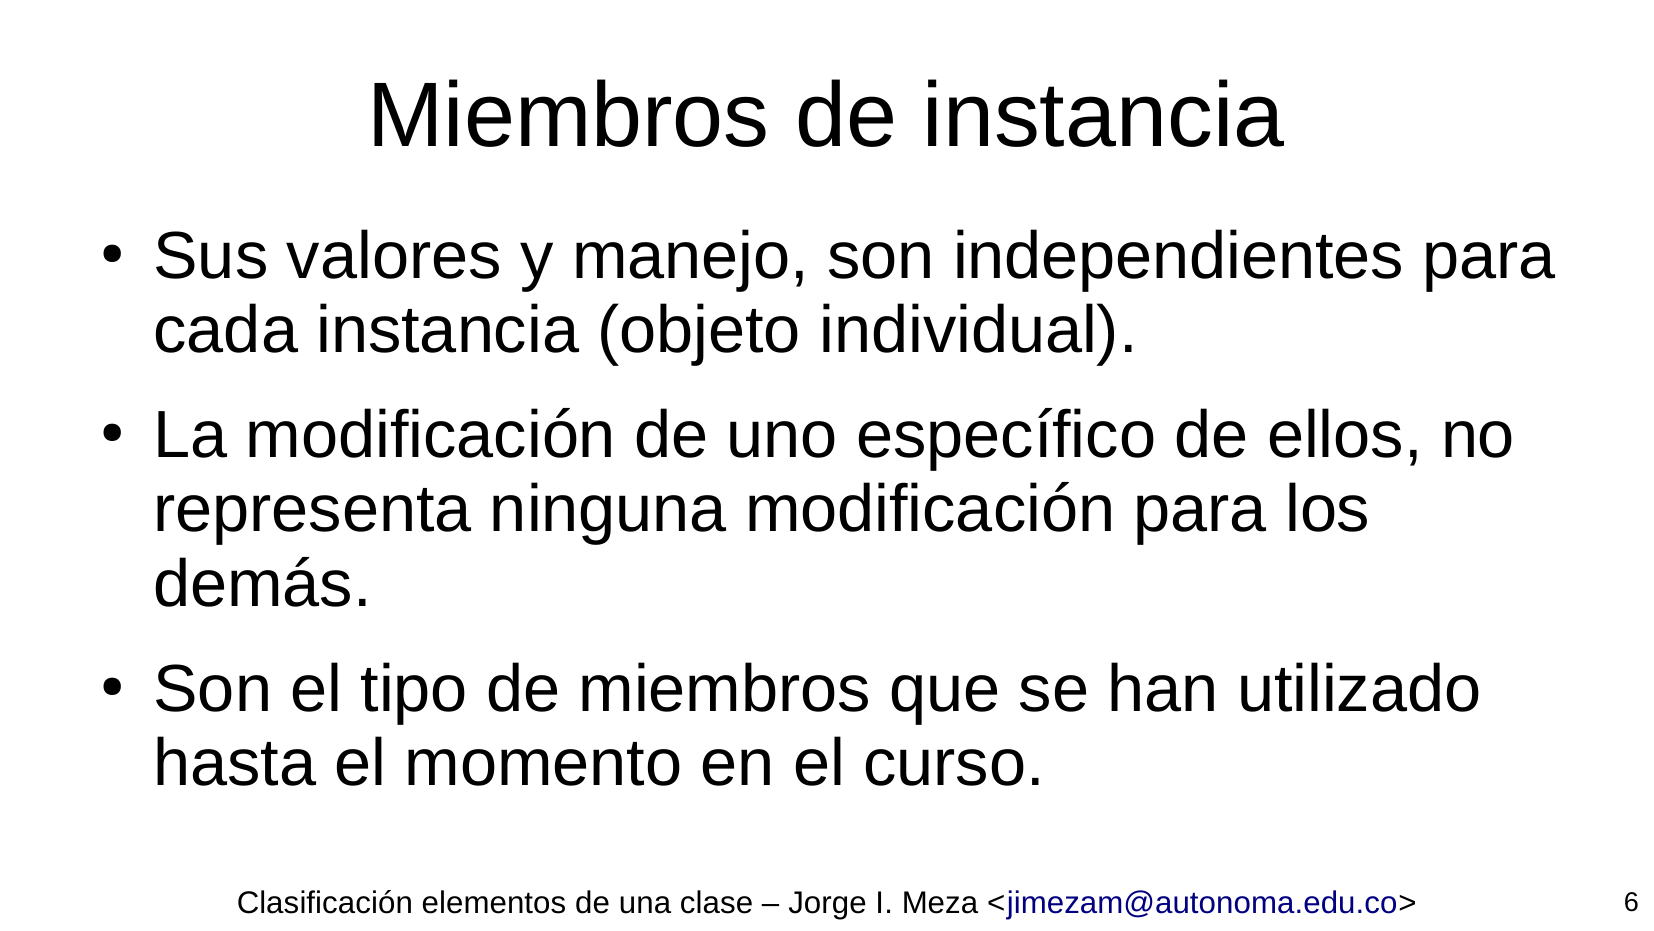

# Miembros de instancia
Sus valores y manejo, son independientes para cada instancia (objeto individual).
La modificación de uno específico de ellos, no representa ninguna modificación para los demás.
Son el tipo de miembros que se han utilizado hasta el momento en el curso.